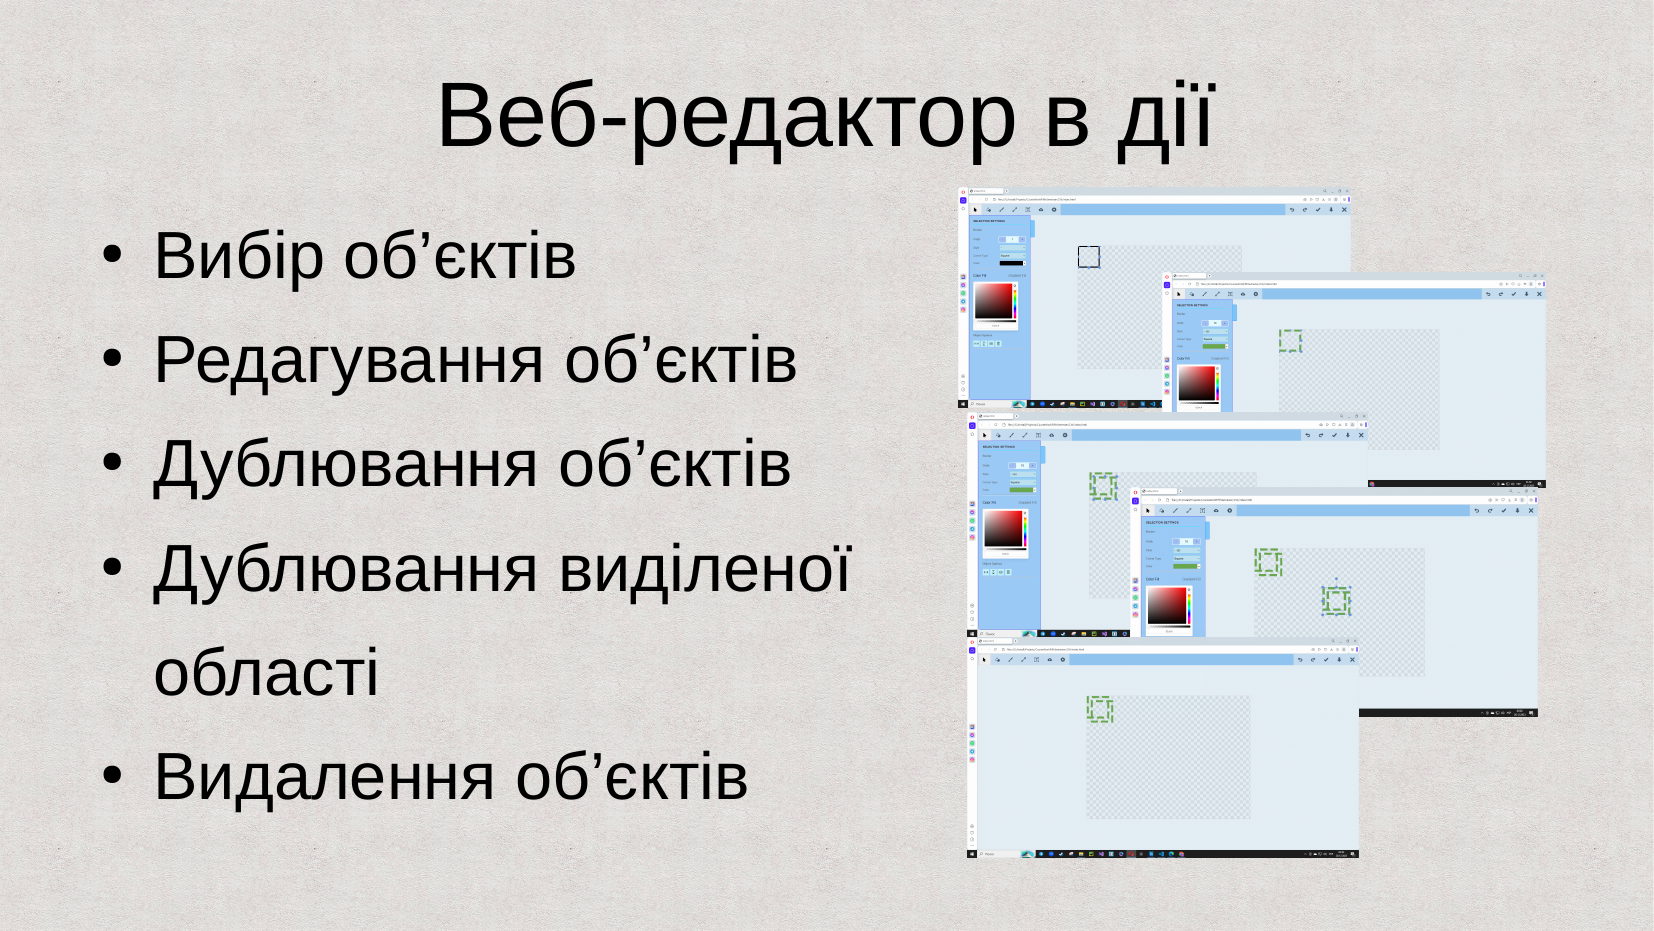

# Веб-редактор в дії
Вибір об’єктів
Редагування об’єктів
Дублювання об’єктів
Дублювання виділеної
області
Видалення об’єктів